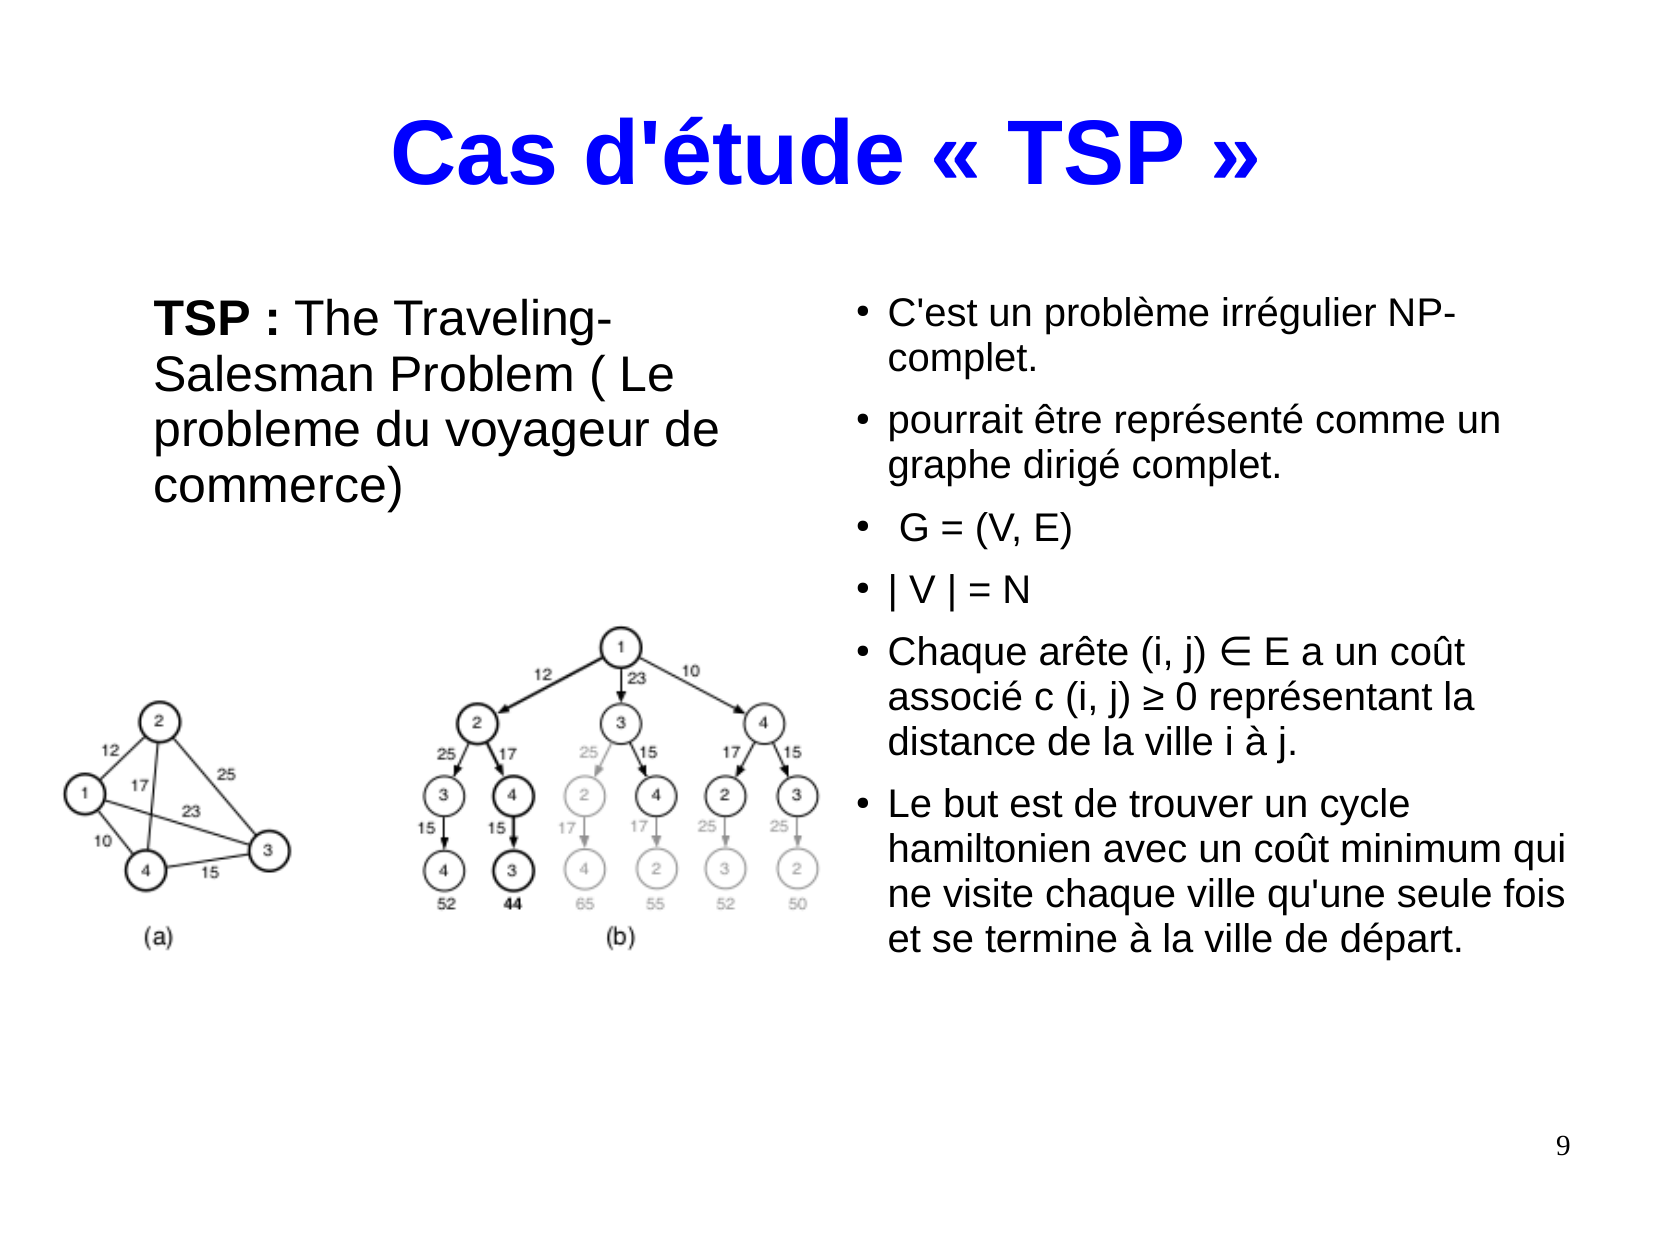

# Cas d'étude « TSP »
TSP : The Traveling-Salesman Problem ( Le probleme du voyageur de commerce)
C'est un problème irrégulier NP-complet.
pourrait être représenté comme un graphe dirigé complet.
 G = (V, E)
| V | = N
Chaque arête (i, j) ∈ E a un coût associé c (i, j) ≥ 0 représentant la distance de la ville i à j.
Le but est de trouver un cycle hamiltonien avec un coût minimum qui ne visite chaque ville qu'une seule fois et se termine à la ville de départ.
9